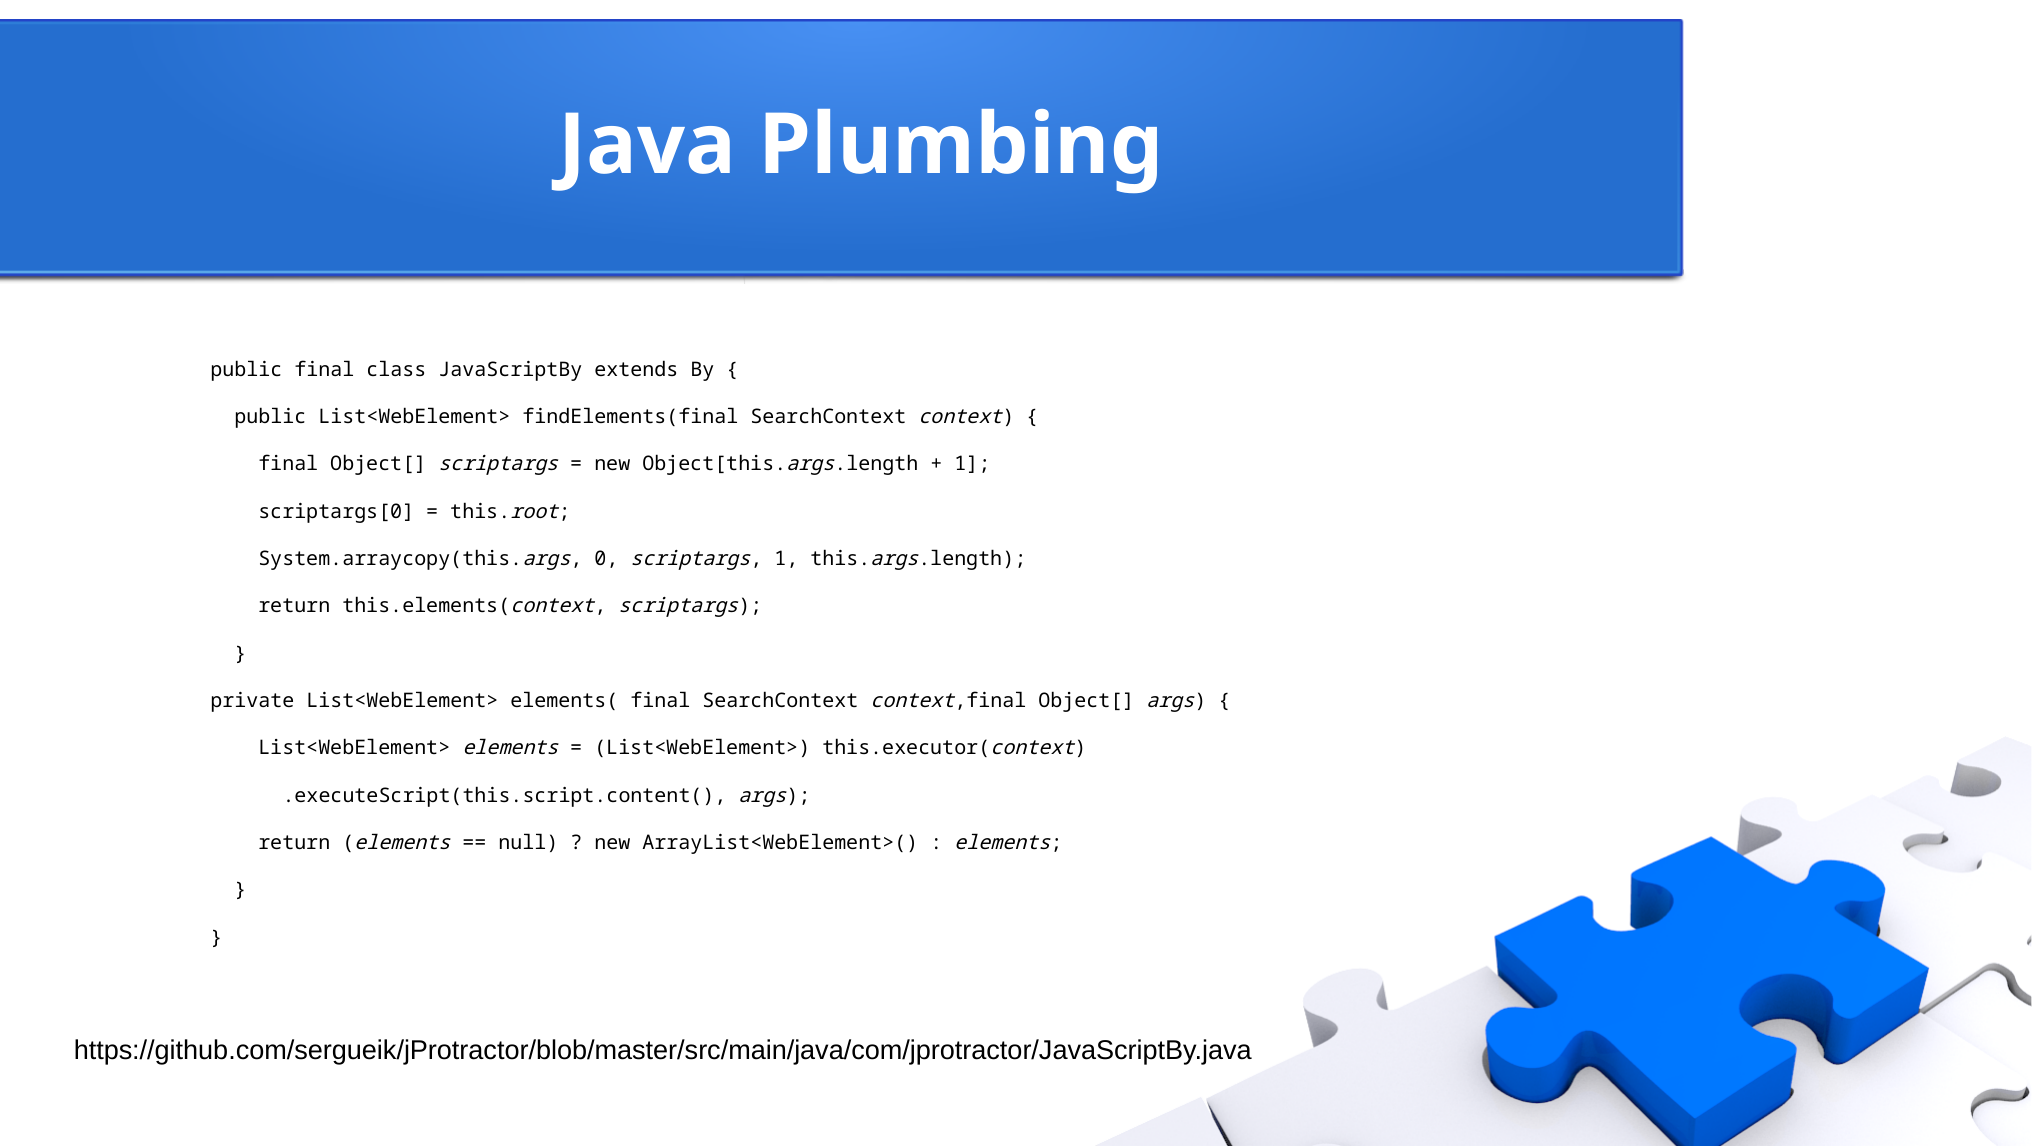

# Java Plumbing
public final class JavaScriptBy extends By {
 public List<WebElement> findElements(final SearchContext context) {
 final Object[] scriptargs = new Object[this.args.length + 1];
 scriptargs[0] = this.root;
 System.arraycopy(this.args, 0, scriptargs, 1, this.args.length);
 return this.elements(context, scriptargs);
 }
private List<WebElement> elements( final SearchContext context,final Object[] args) {
 List<WebElement> elements = (List<WebElement>) this.executor(context)
 .executeScript(this.script.content(), args);
 return (elements == null) ? new ArrayList<WebElement>() : elements;
 }
}
https://github.com/sergueik/jProtractor/blob/master/src/main/java/com/jprotractor/JavaScriptBy.java